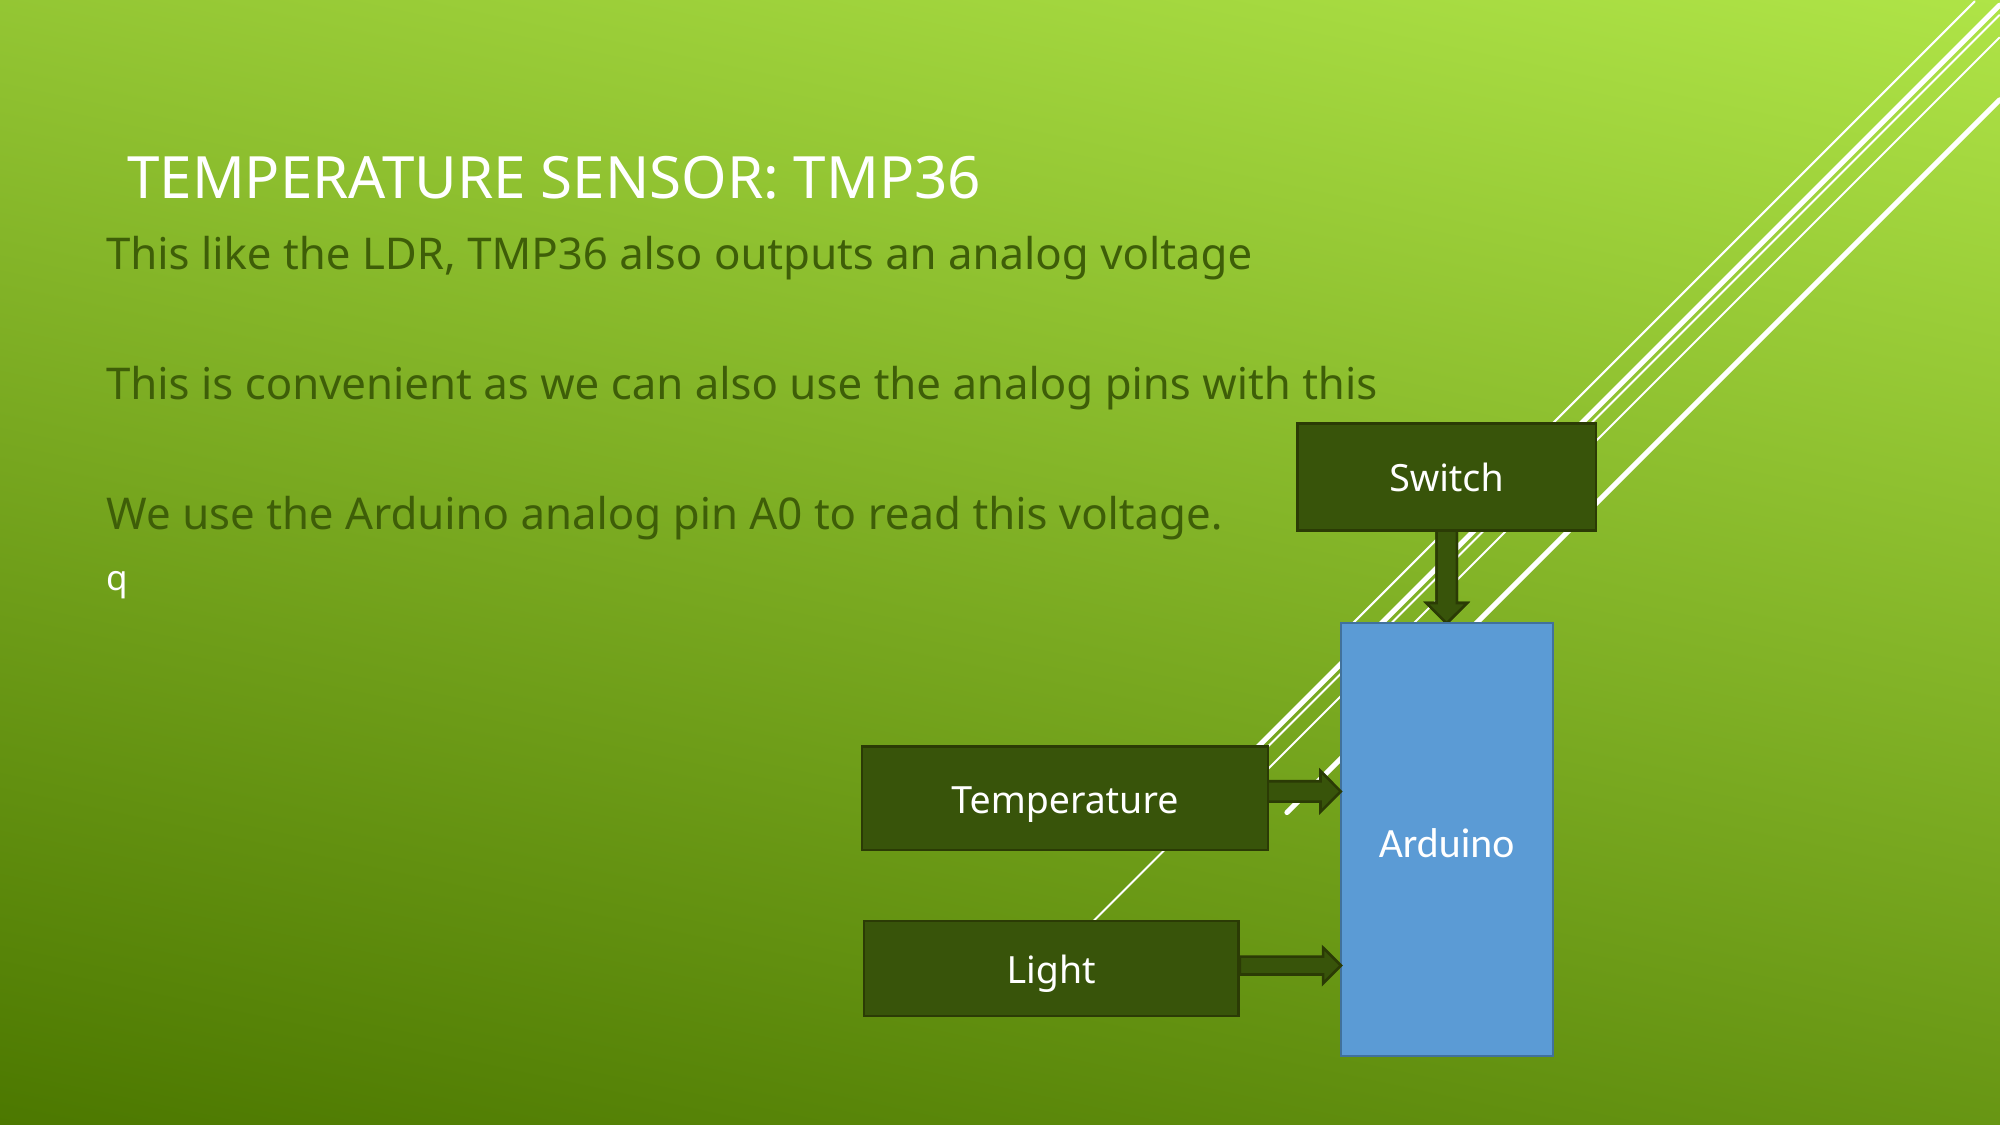

# Temperature sensor: TMP36
This like the LDR, TMP36 also outputs an analog voltage
This is convenient as we can also use the analog pins with this
We use the Arduino analog pin A0 to read this voltage.
Switch
Arduino
Light
Switch
Arduino
Temperature